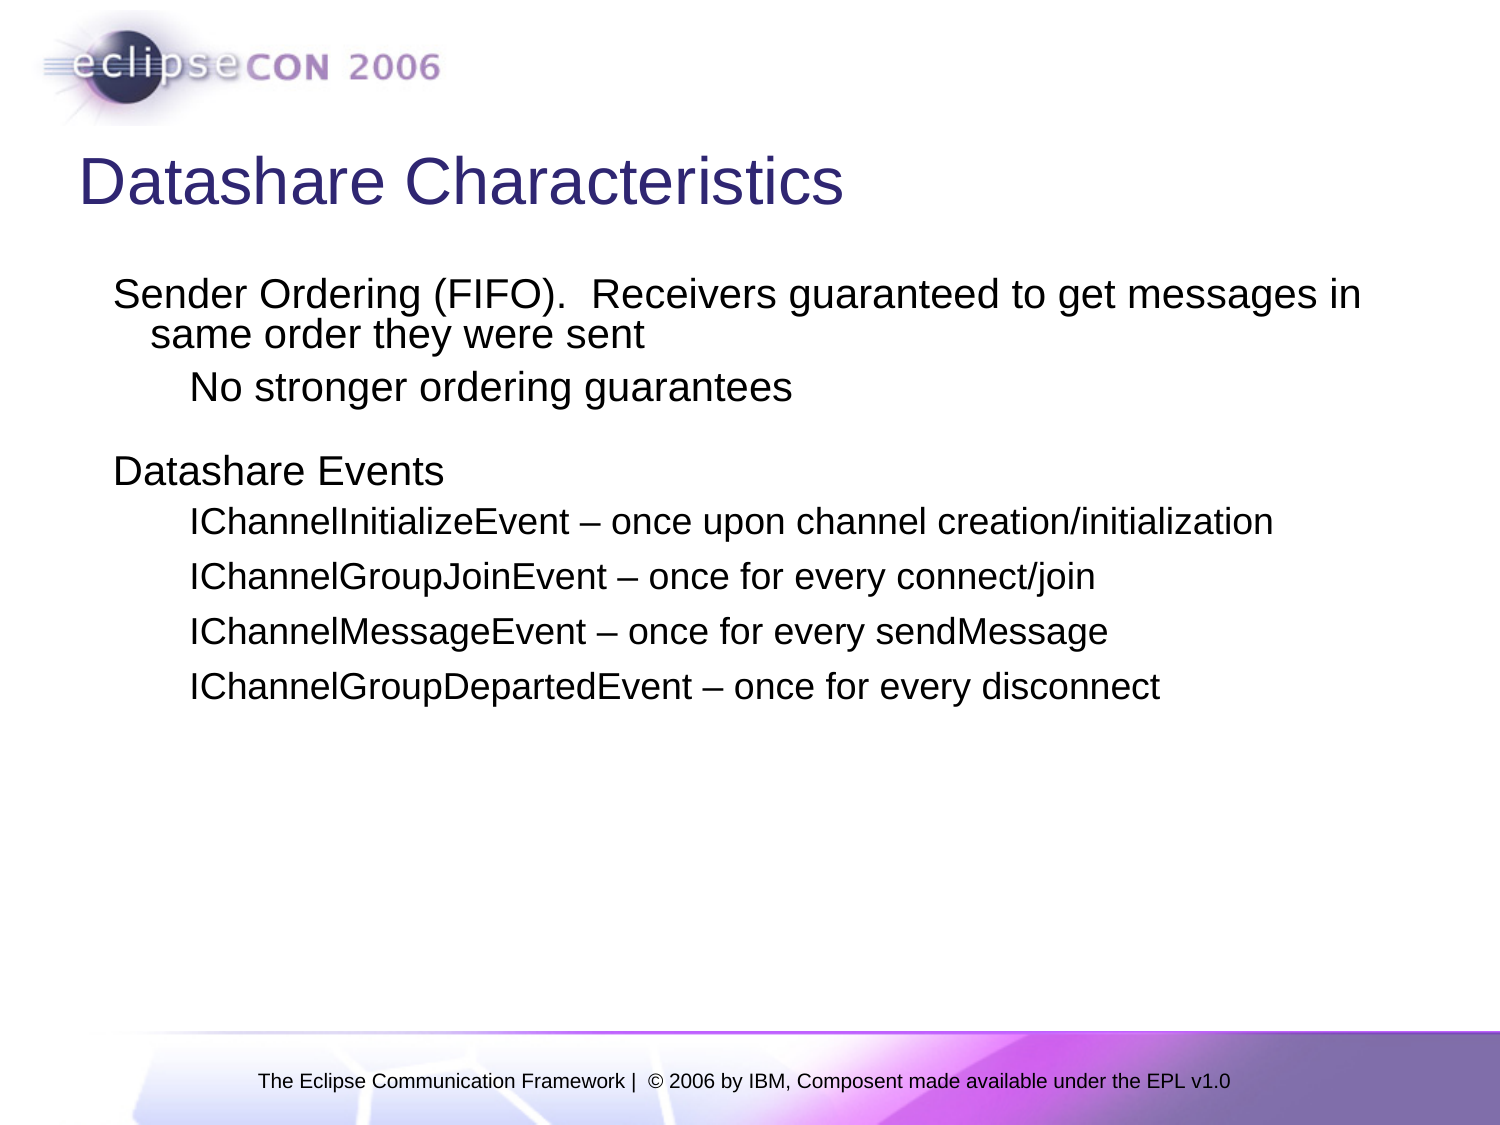

# Datashare Characteristics
Sender Ordering (FIFO). Receivers guaranteed to get messages in same order they were sent
No stronger ordering guarantees
Datashare Events
IChannelInitializeEvent – once upon channel creation/initialization
IChannelGroupJoinEvent – once for every connect/join
IChannelMessageEvent – once for every sendMessage
IChannelGroupDepartedEvent – once for every disconnect